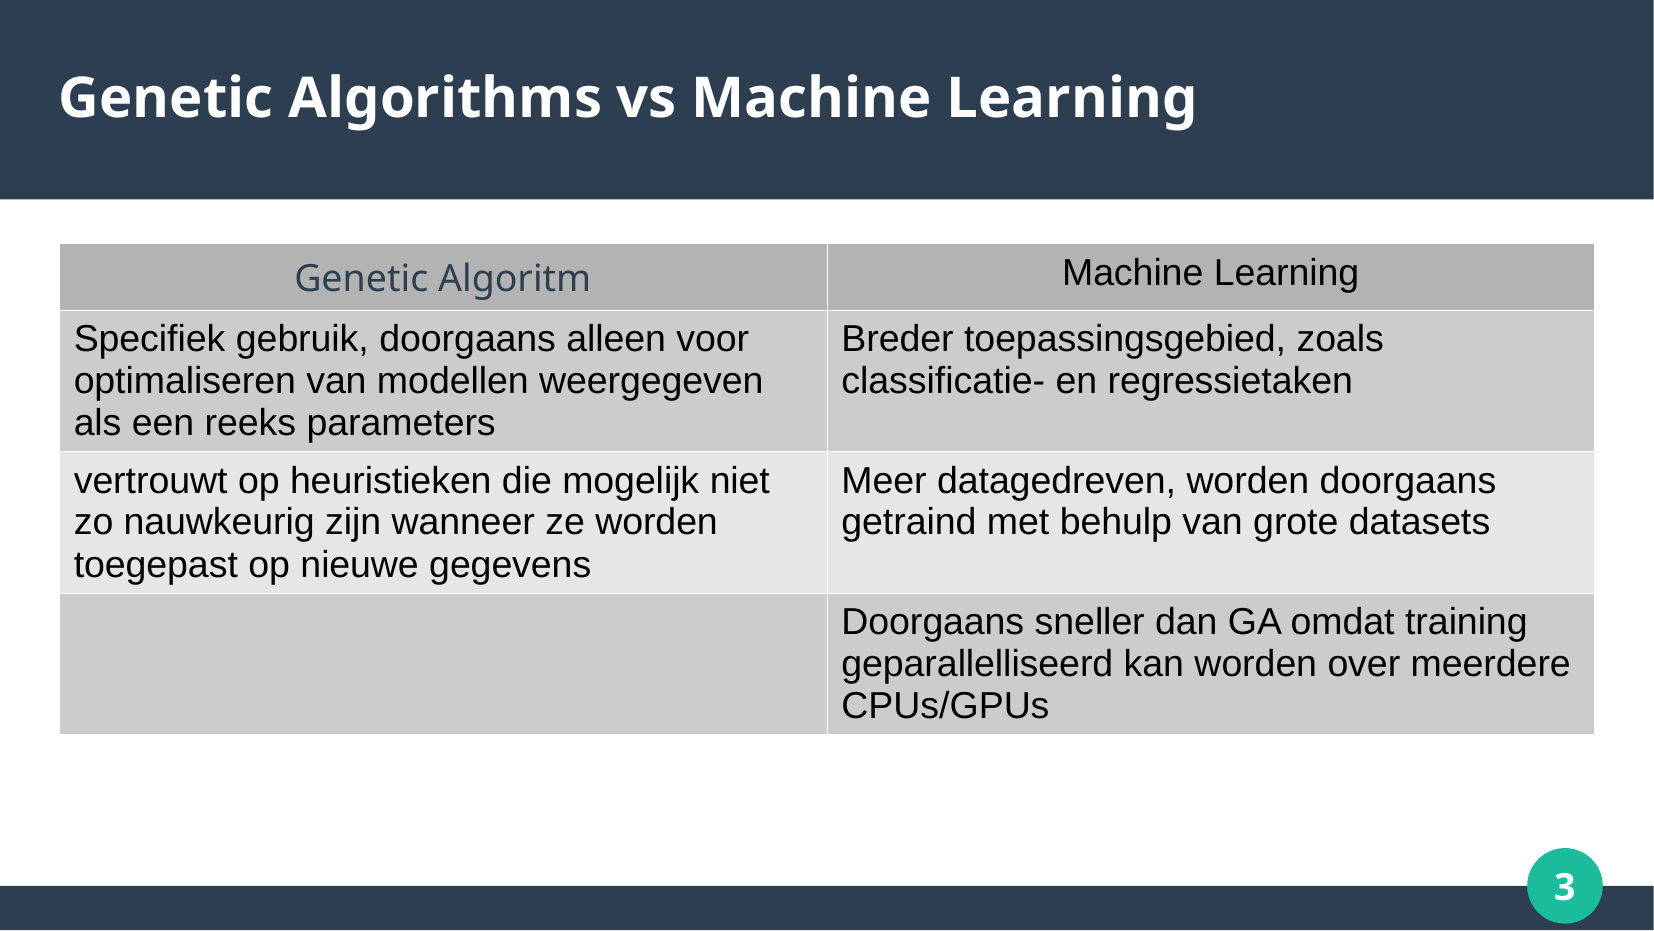

# Genetic Algorithms vs Machine Learning
| Genetic Algoritm | Machine Learning |
| --- | --- |
| Specifiek gebruik, doorgaans alleen voor optimaliseren van modellen weergegeven als een reeks parameters | Breder toepassingsgebied, zoals classificatie- en regressietaken |
| vertrouwt op heuristieken die mogelijk niet zo nauwkeurig zijn wanneer ze worden toegepast op nieuwe gegevens | Meer datagedreven, worden doorgaans getraind met behulp van grote datasets |
| | Doorgaans sneller dan GA omdat training geparallelliseerd kan worden over meerdere CPUs/GPUs |